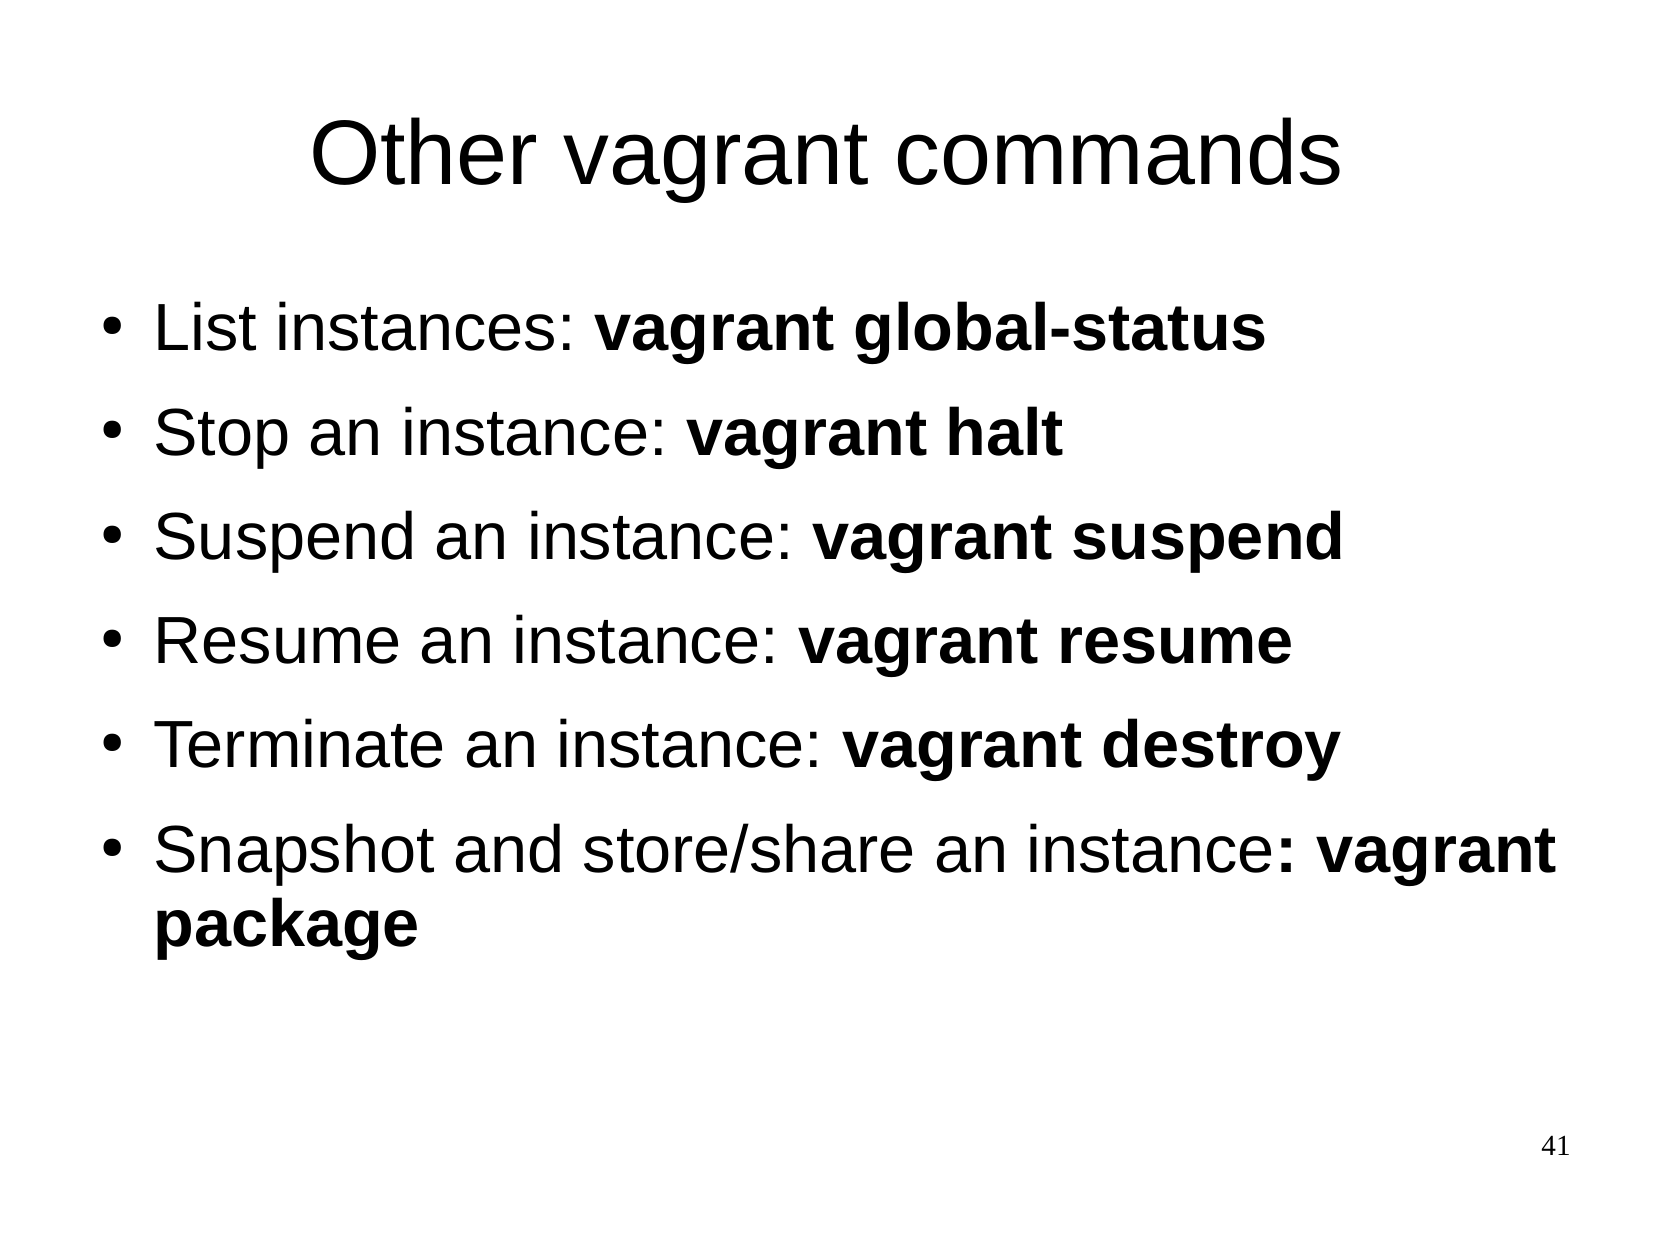

# Other vagrant commands
List instances: vagrant global-status
Stop an instance: vagrant halt
Suspend an instance: vagrant suspend
Resume an instance: vagrant resume
Terminate an instance: vagrant destroy
Snapshot and store/share an instance: vagrant package
41